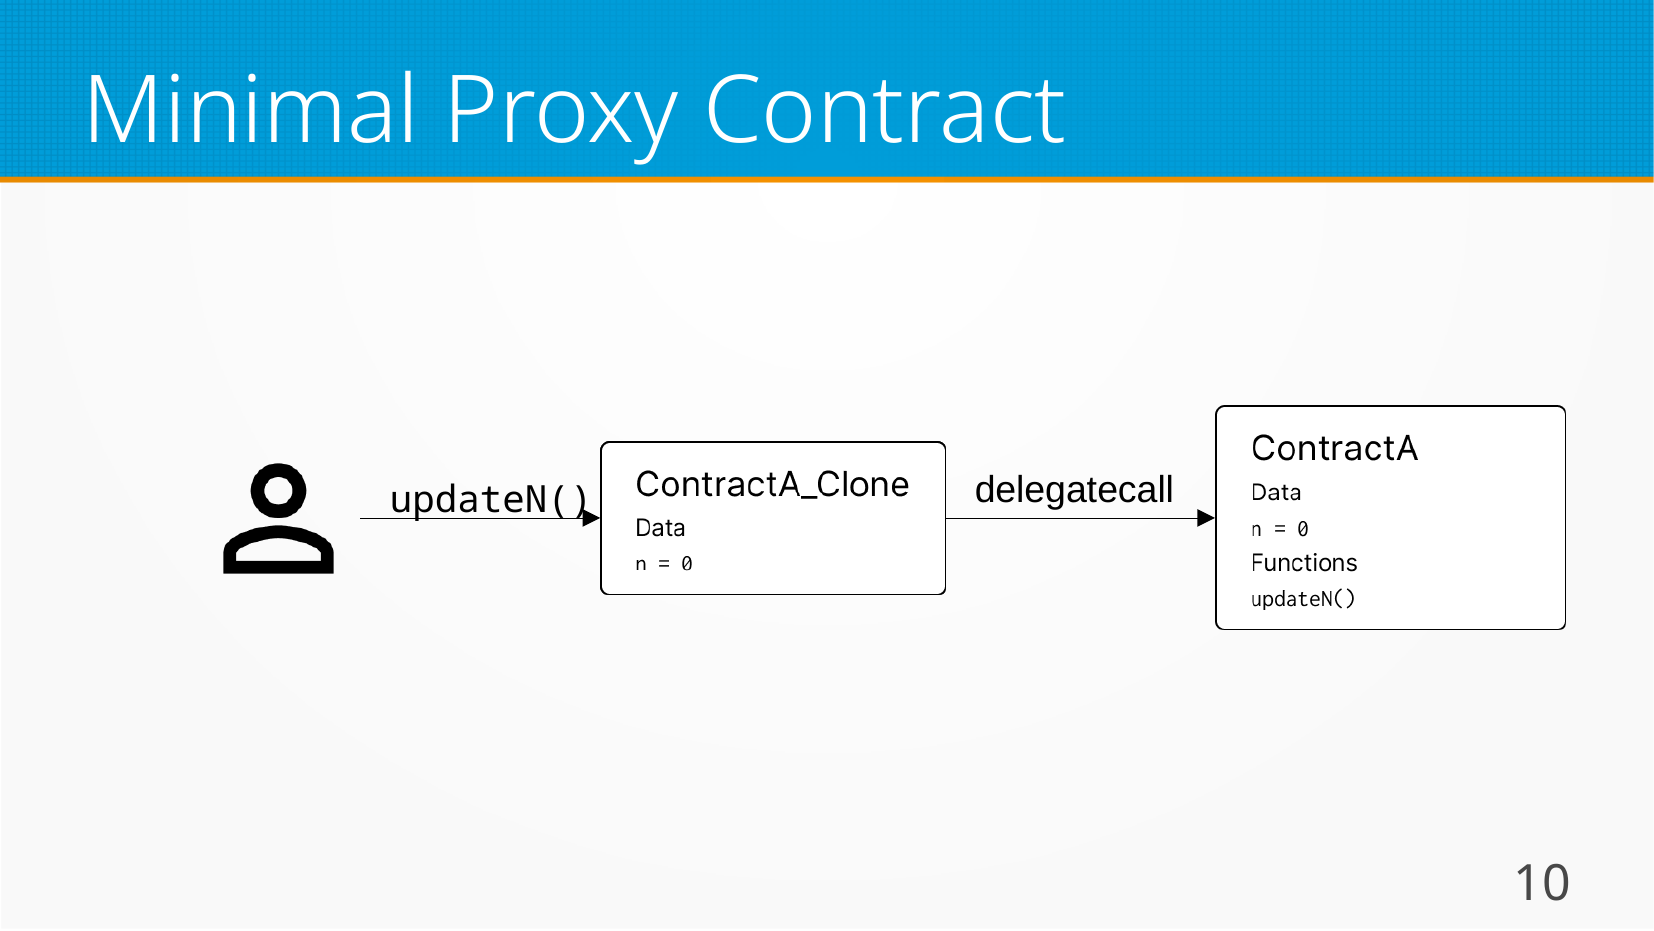

# Minimal Proxy Contract
delegatecall
updateN()
10